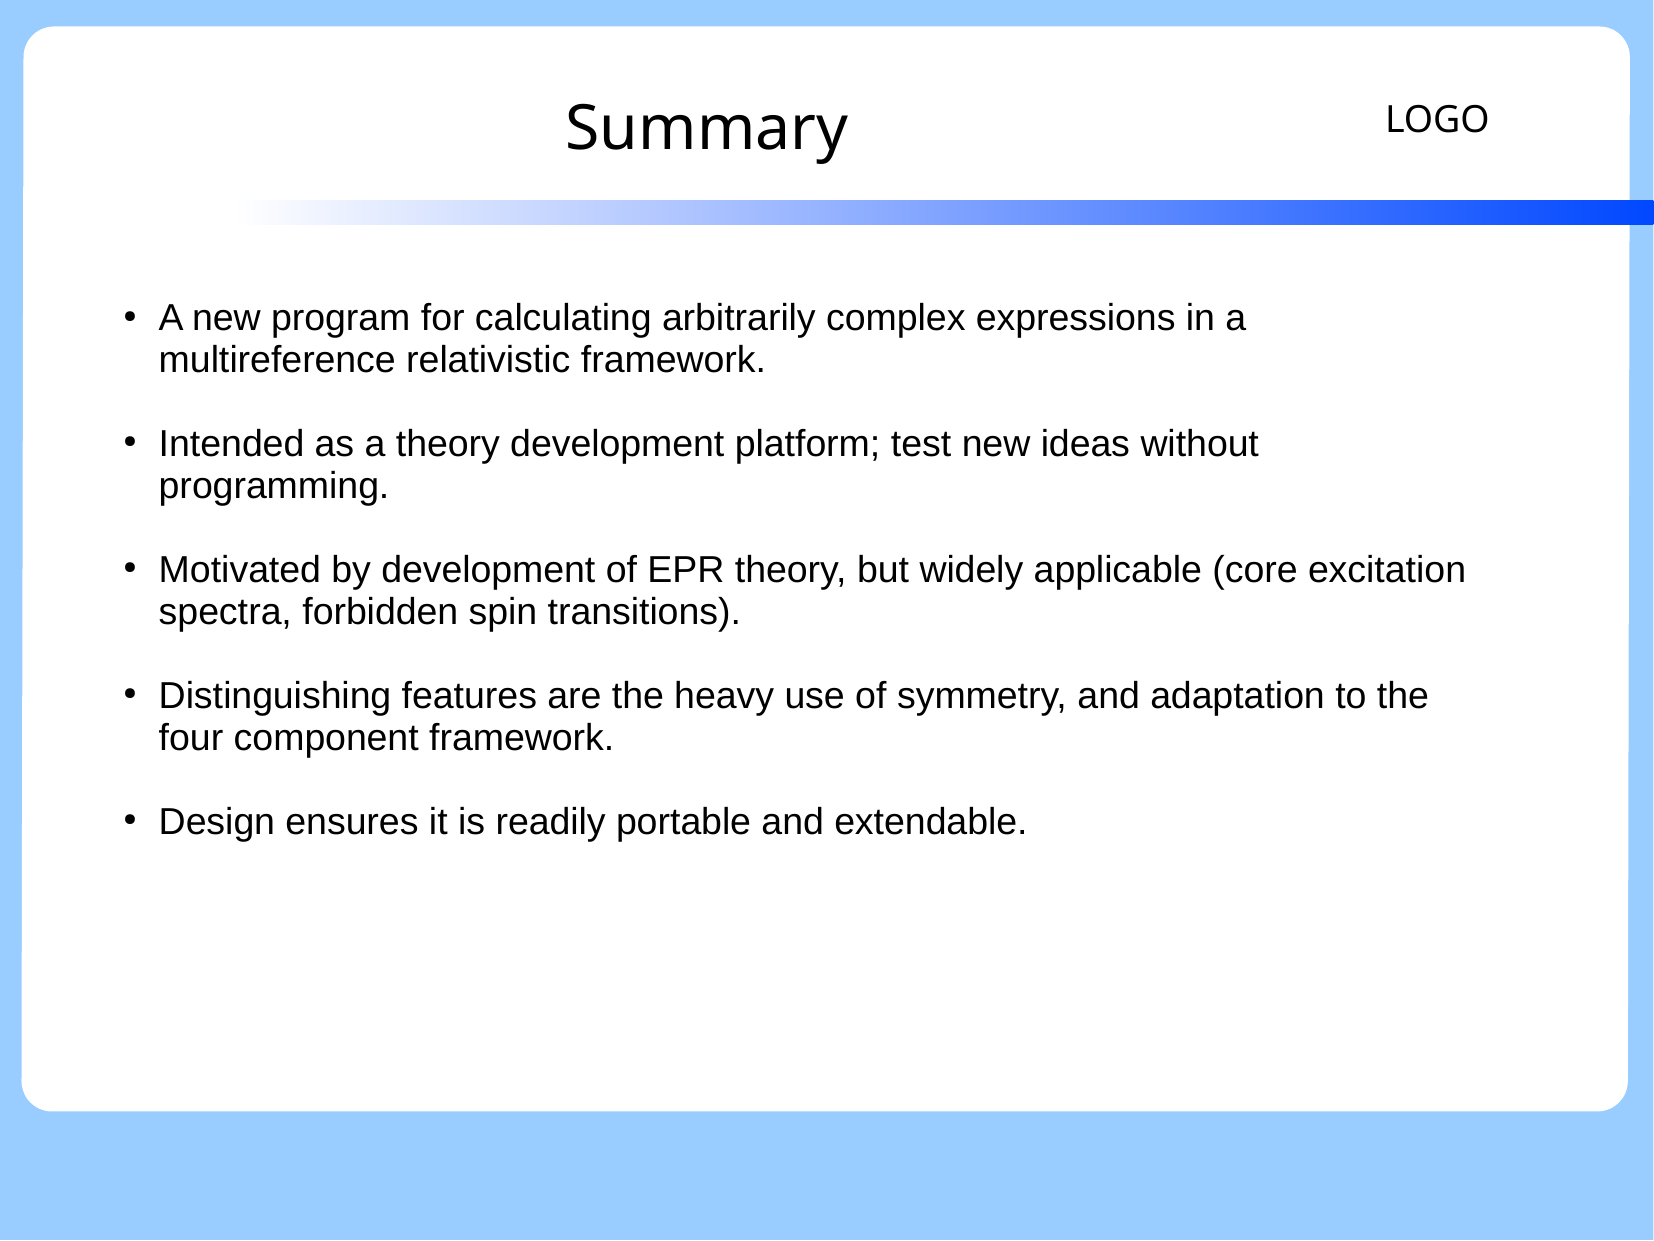

# Summary
A new program for calculating arbitrarily complex expressions in a multireference relativistic framework.
Intended as a theory development platform; test new ideas without programming.
Motivated by development of EPR theory, but widely applicable (core excitation spectra, forbidden spin transitions).
Distinguishing features are the heavy use of symmetry, and adaptation to the four component framework.
Design ensures it is readily portable and extendable.